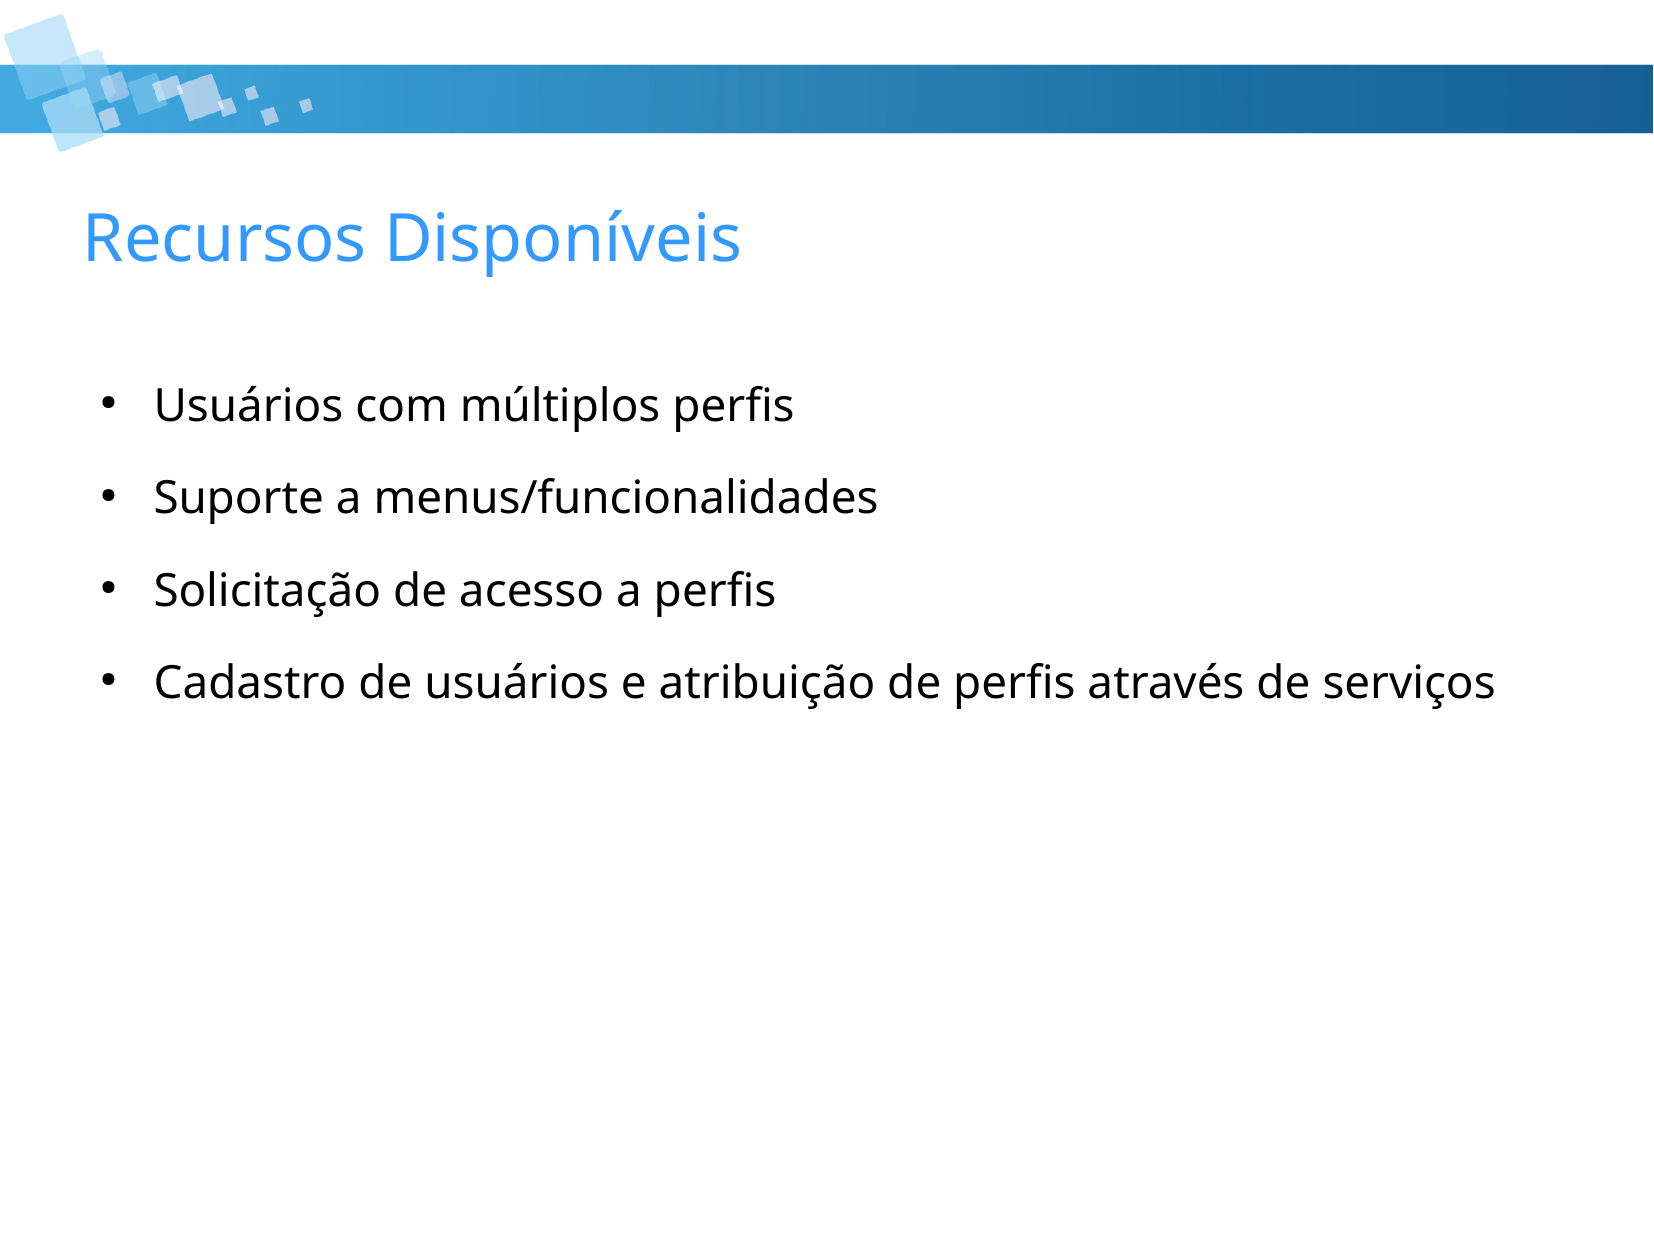

# Recursos Disponíveis
Usuários com múltiplos perfis
Suporte a menus/funcionalidades
Solicitação de acesso a perfis
Cadastro de usuários e atribuição de perfis através de serviços